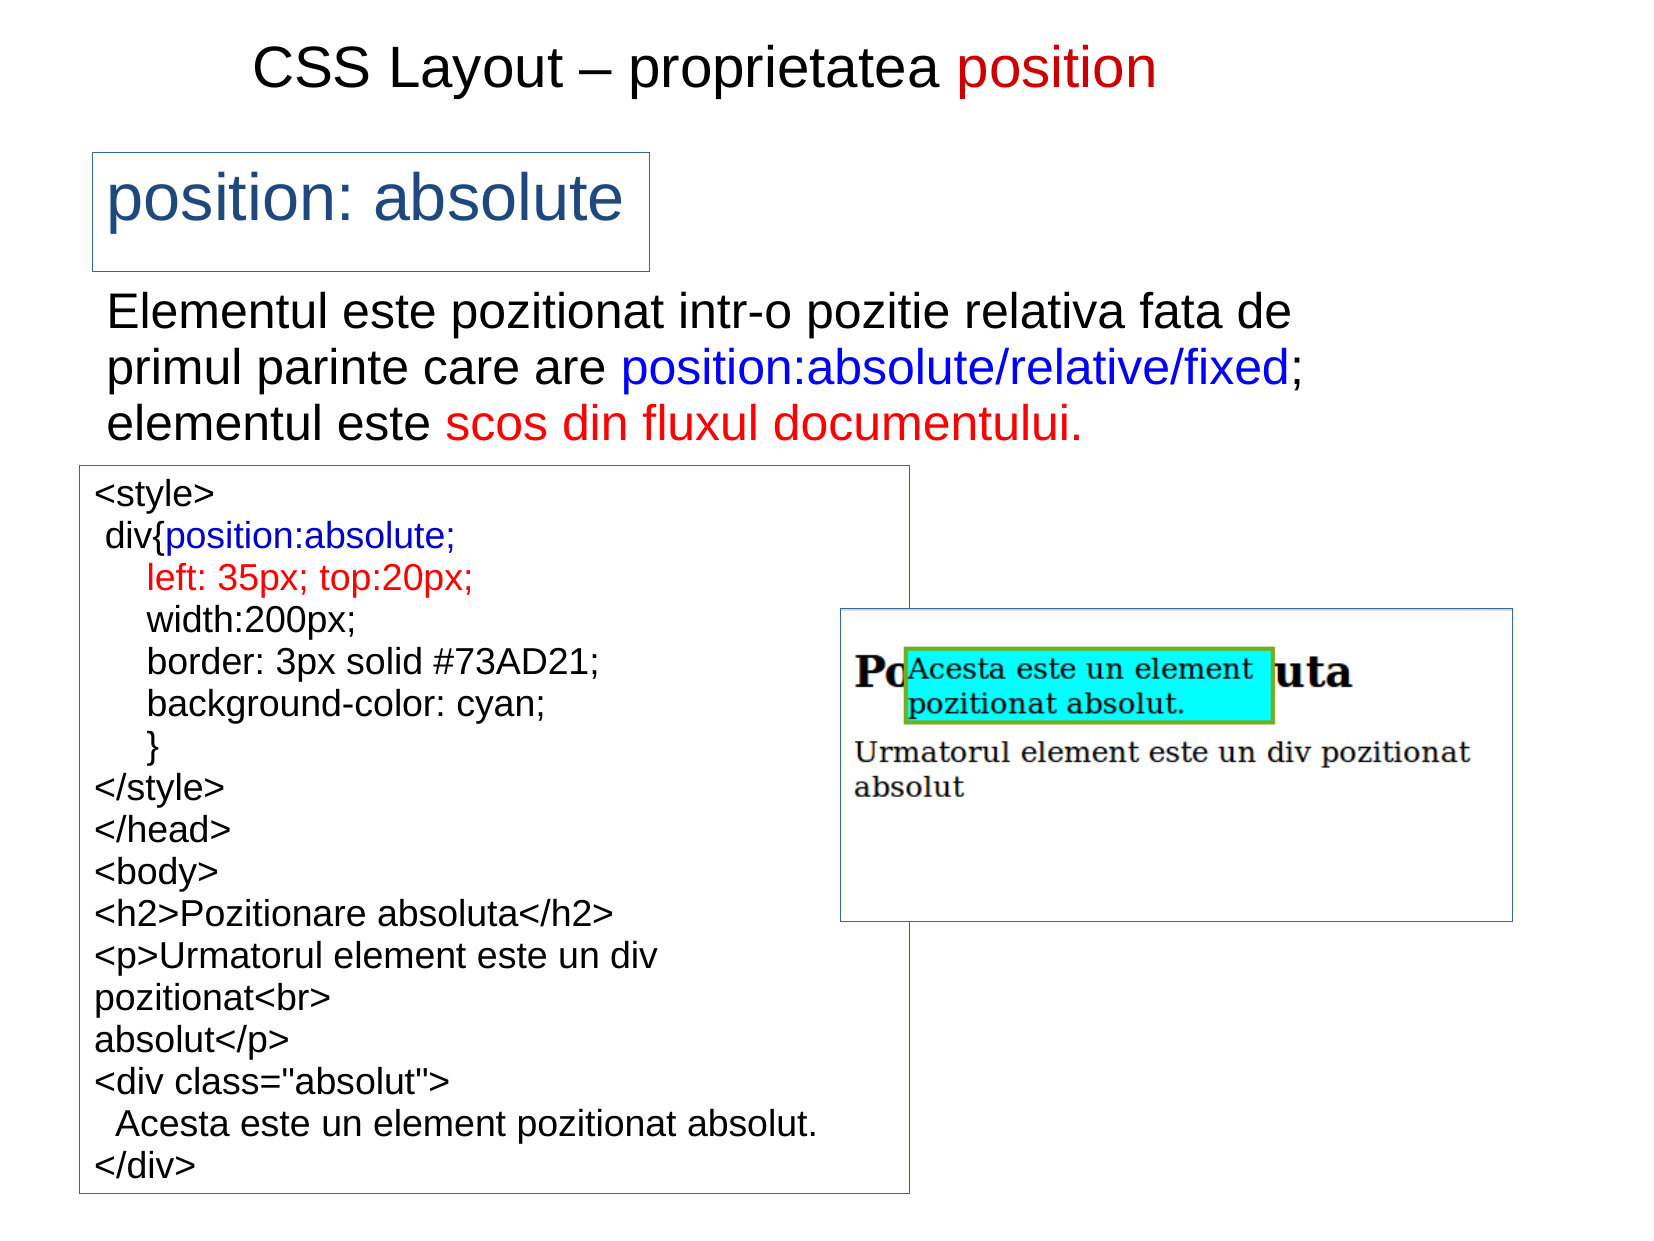

CSS Layout – proprietatea position
position: absolute
Elementul este pozitionat intr-o pozitie relativa fata de primul parinte care are position:absolute/relative/fixed;
elementul este scos din fluxul documentului.
<style>
 div{position:absolute;
 left: 35px; top:20px;
 width:200px;
 border: 3px solid #73AD21;
 background-color: cyan;
 }
</style>
</head>
<body>
<h2>Pozitionare absoluta</h2>
<p>Urmatorul element este un div pozitionat<br>
absolut</p>
<div class="absolut">
 Acesta este un element pozitionat absolut.
</div>